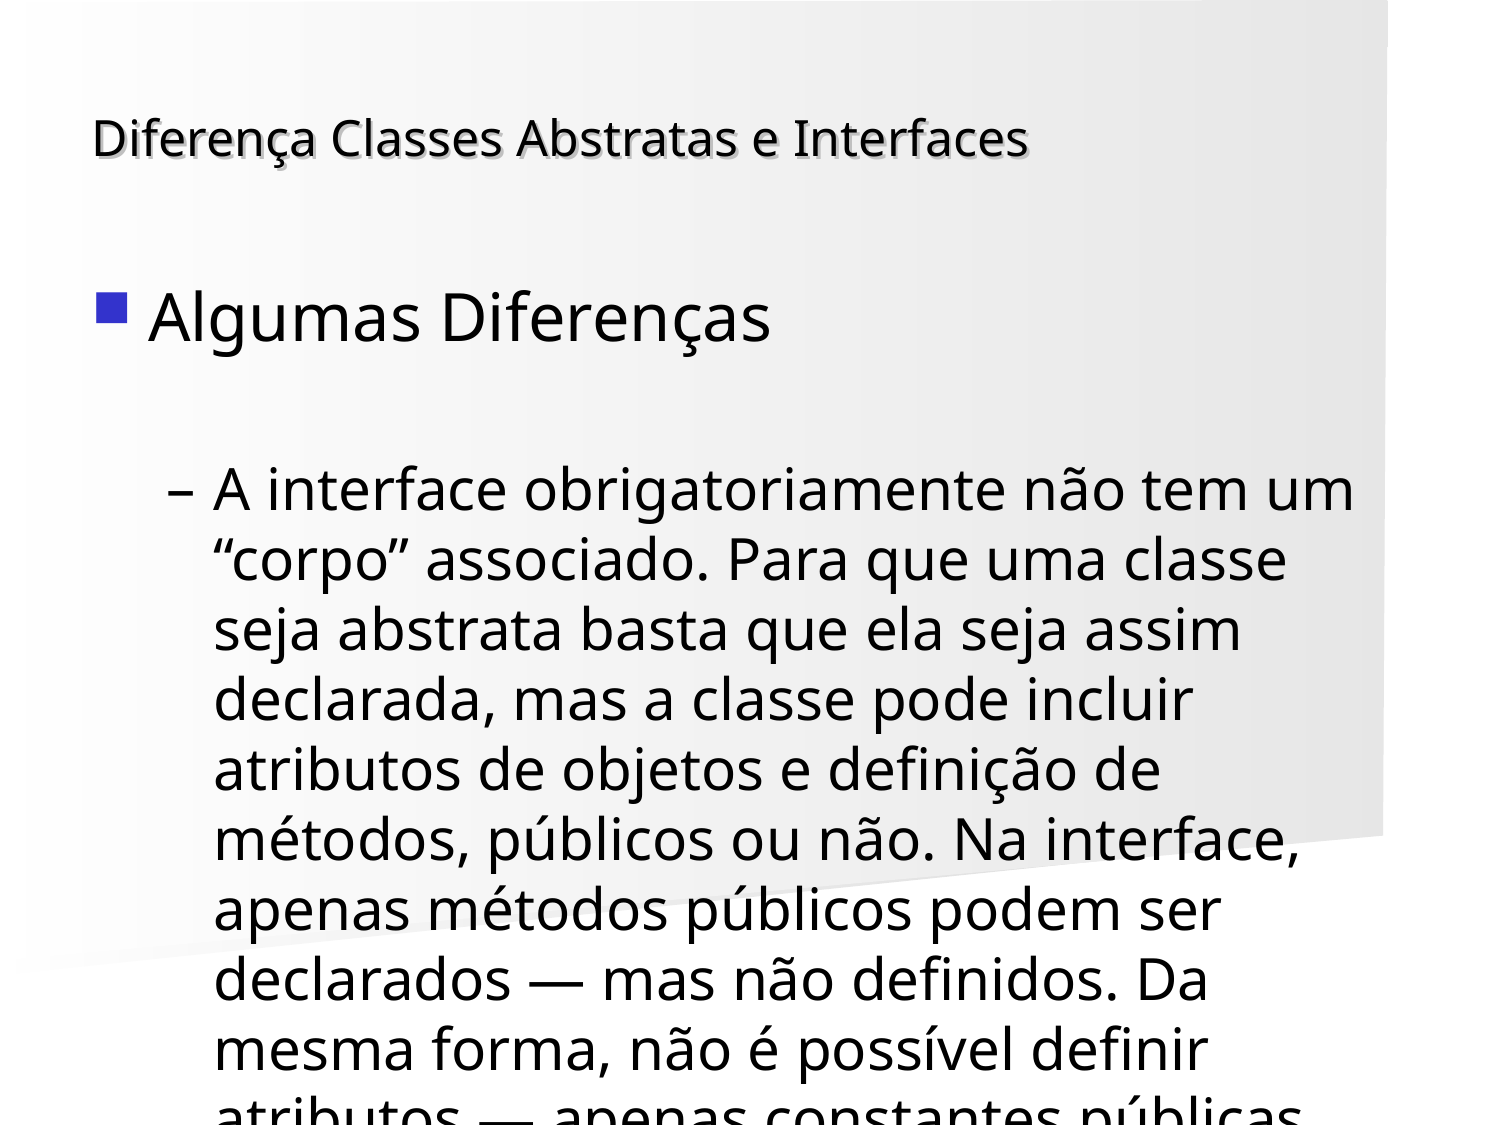

# Diferença Classes Abstratas e Interfaces
Algumas Diferenças
A interface obrigatoriamente não tem um “corpo” associado. Para que uma classe seja abstrata basta que ela seja assim declarada, mas a classe pode incluir atributos de objetos e definição de métodos, públicos ou não. Na interface, apenas métodos públicos podem ser declarados — mas não definidos. Da mesma forma, não é possível definir atributos — apenas constantes públicas.